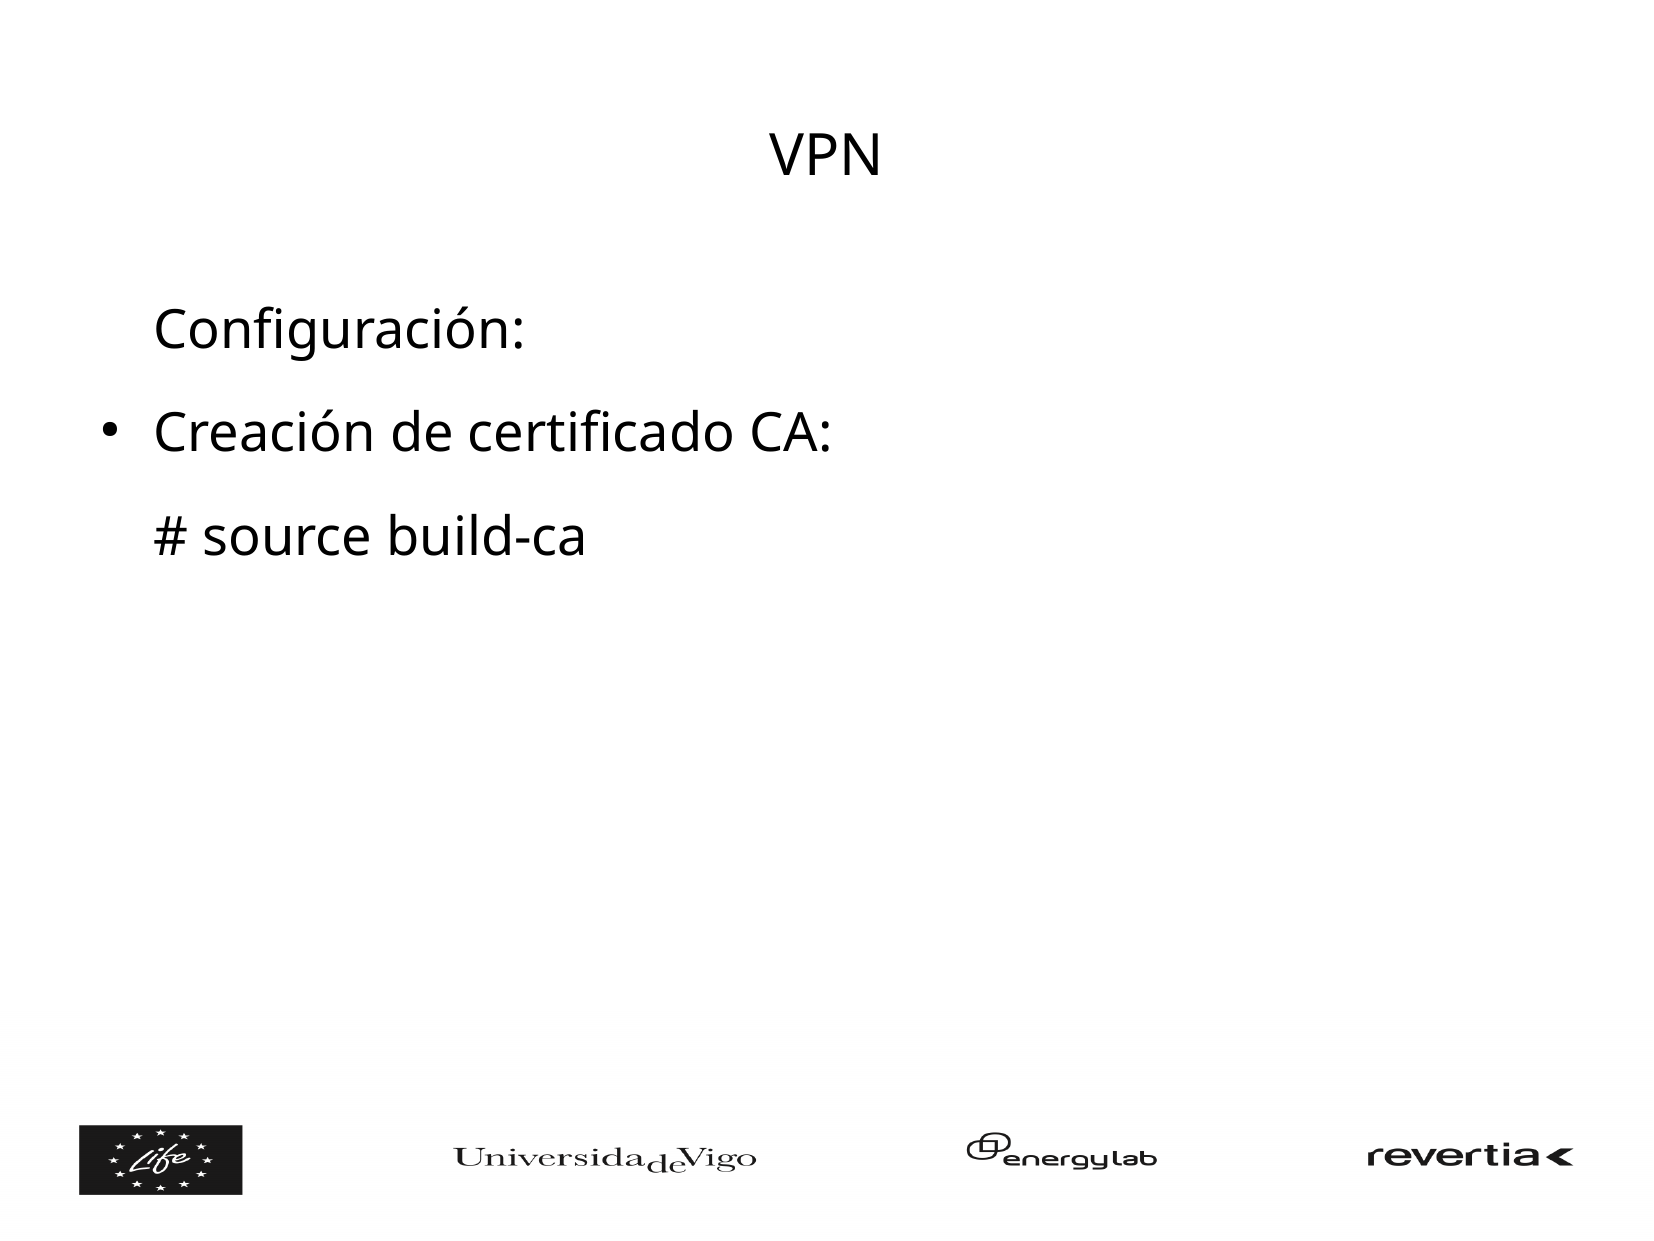

# VPN
Configuración:
Creación de certificado CA:
# source build-ca